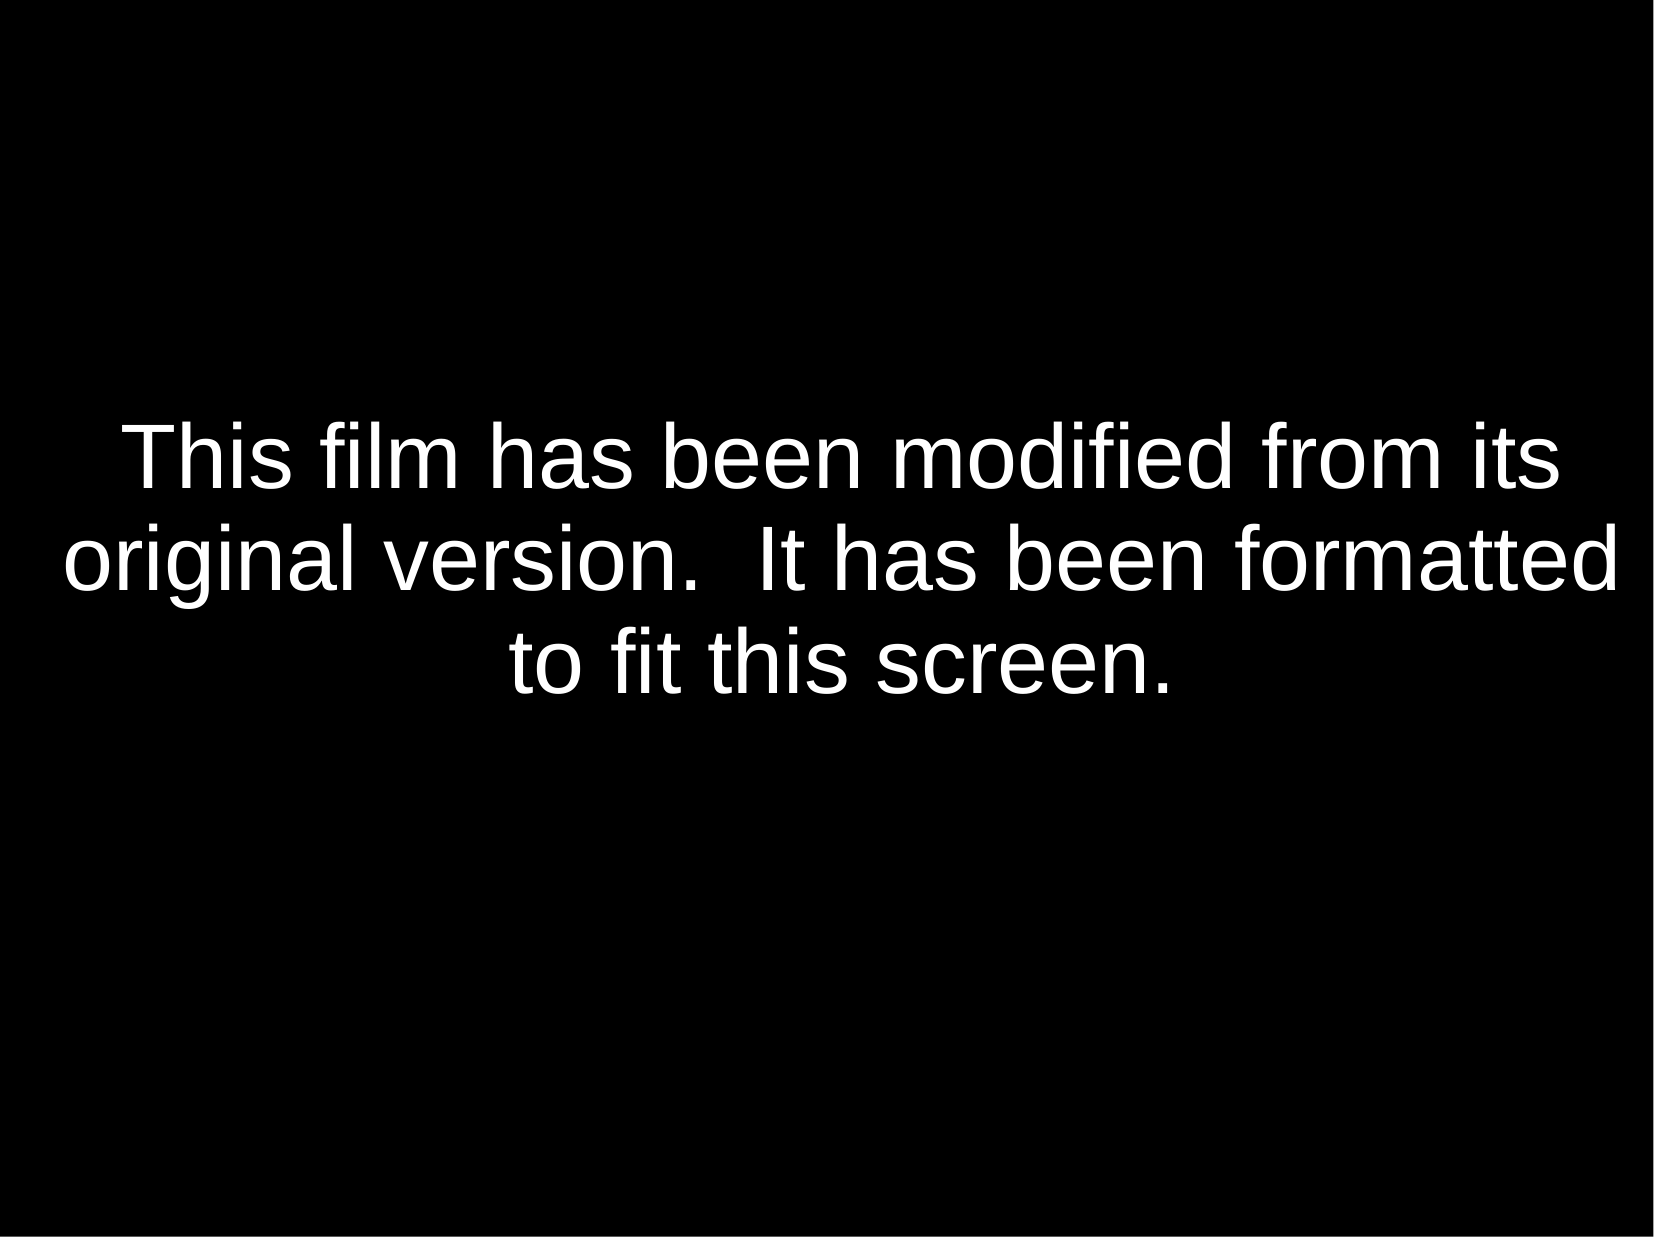

# This film has been modified from its original version. It has been formatted to fit this screen.